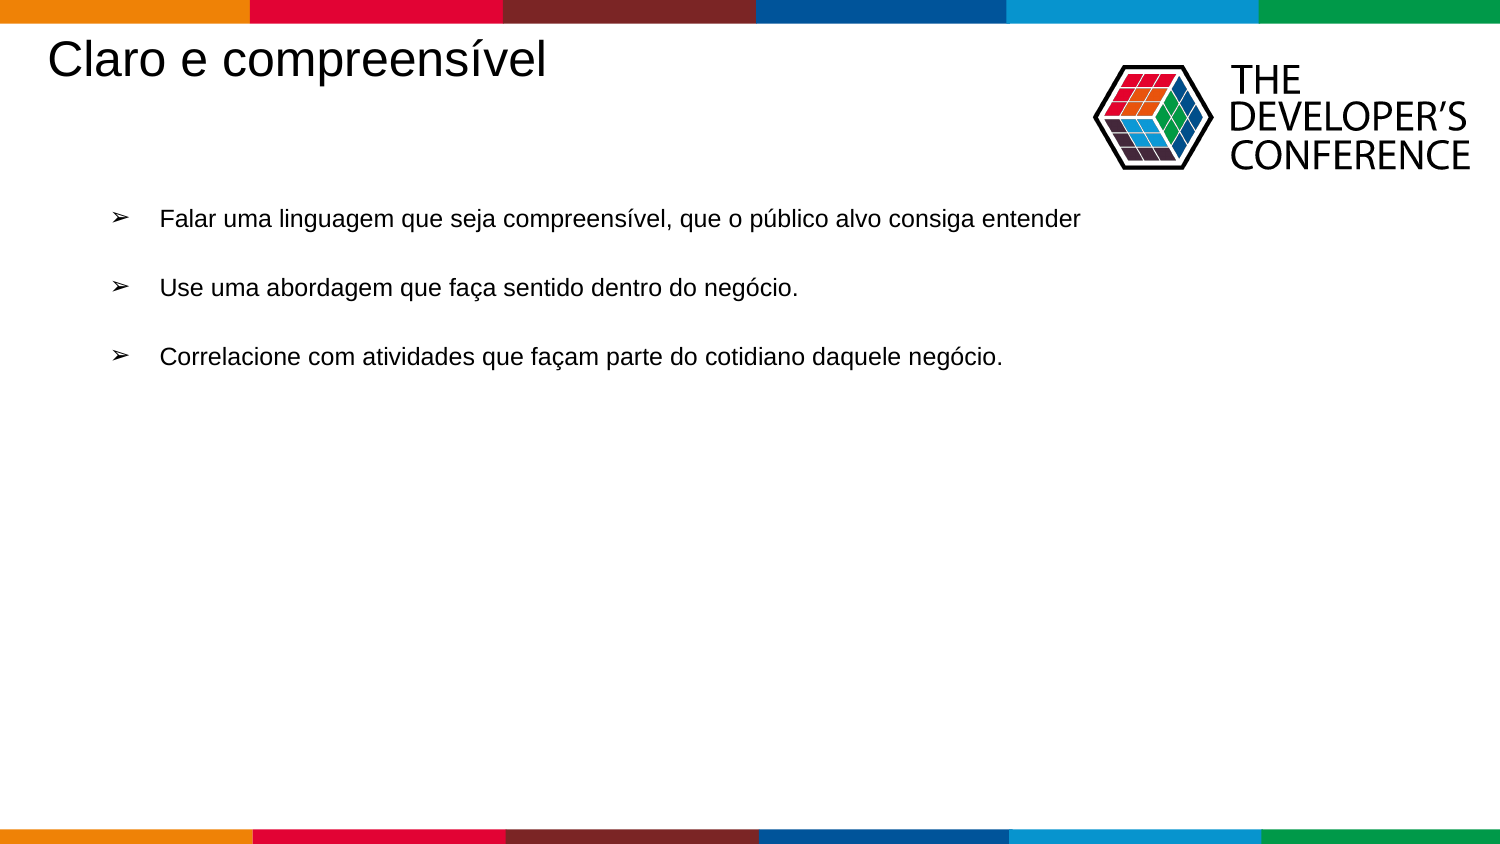

# Claro e compreensível
Falar uma linguagem que seja compreensível, que o público alvo consiga entender
Use uma abordagem que faça sentido dentro do negócio.
Correlacione com atividades que façam parte do cotidiano daquele negócio.